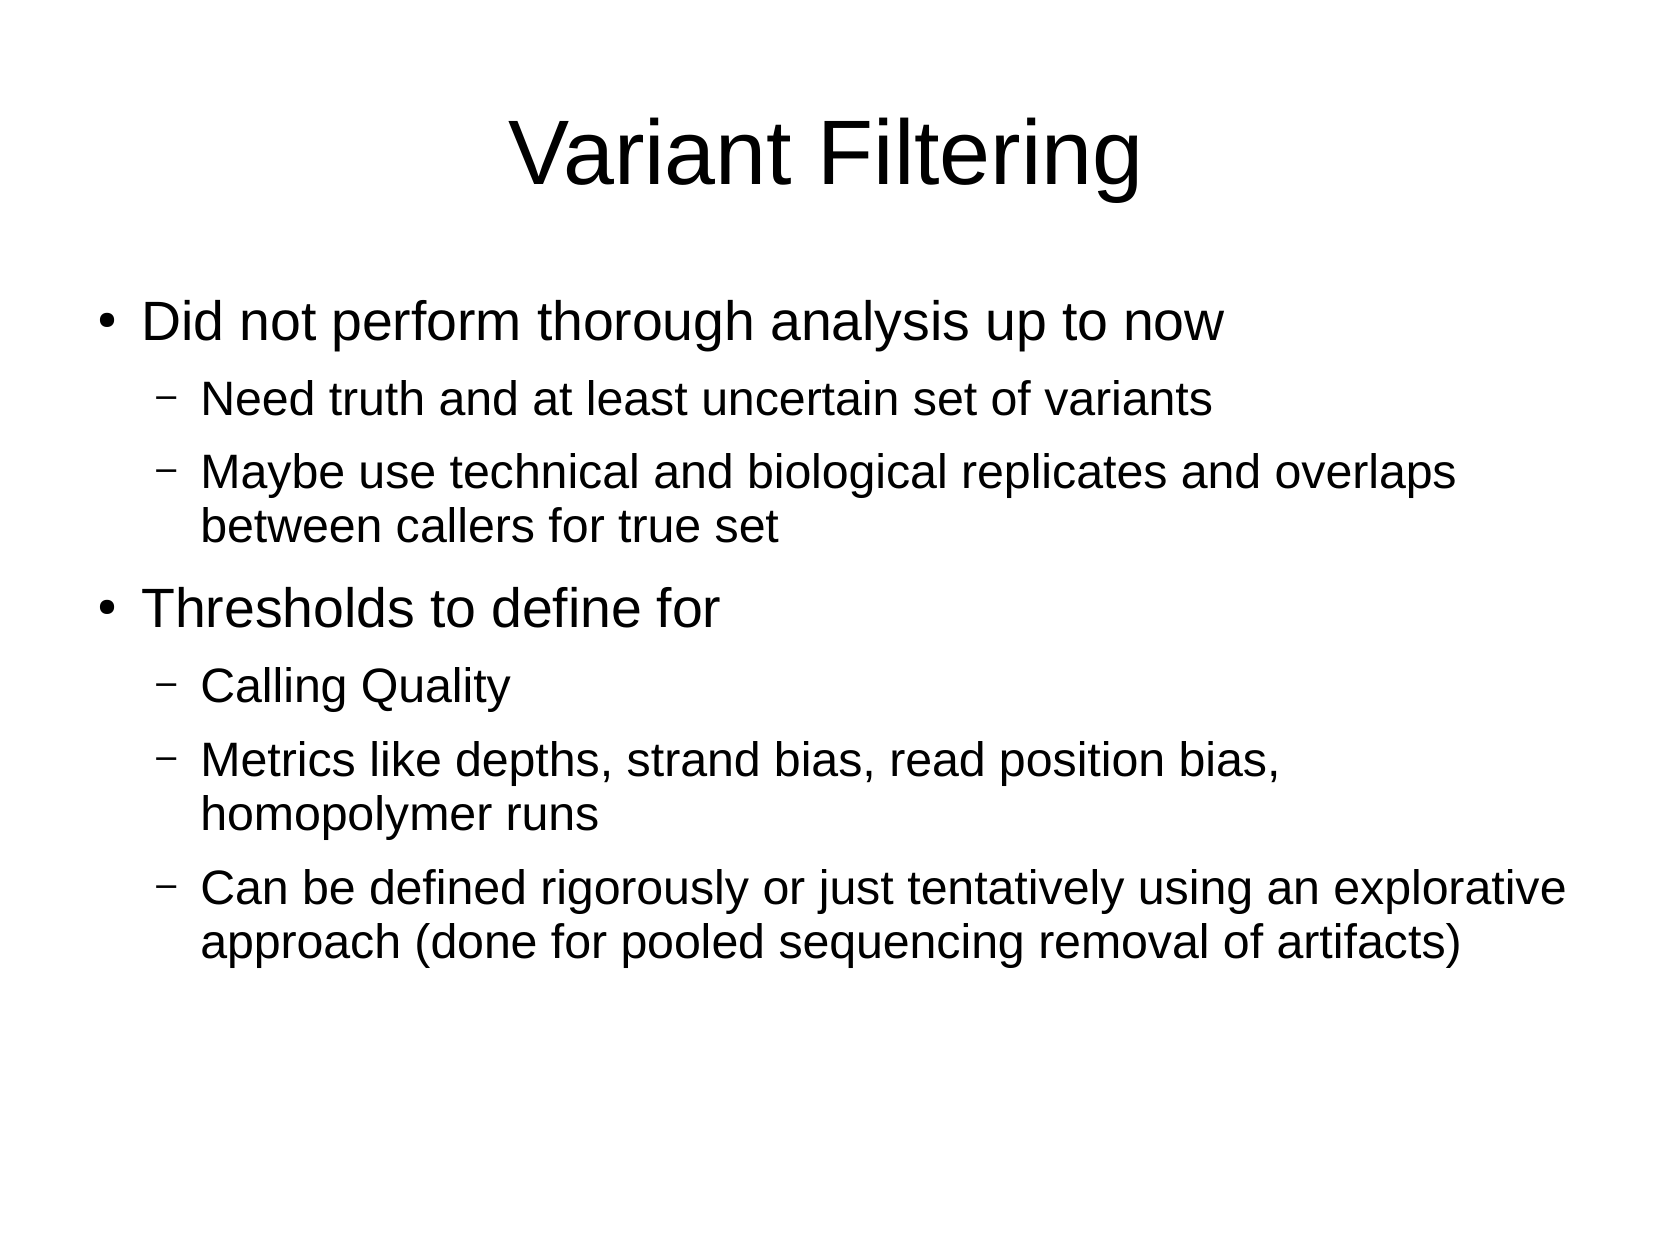

# Variant Filtering
Did not perform thorough analysis up to now
Need truth and at least uncertain set of variants
Maybe use technical and biological replicates and overlaps between callers for true set
Thresholds to define for
Calling Quality
Metrics like depths, strand bias, read position bias, homopolymer runs
Can be defined rigorously or just tentatively using an explorative approach (done for pooled sequencing removal of artifacts)